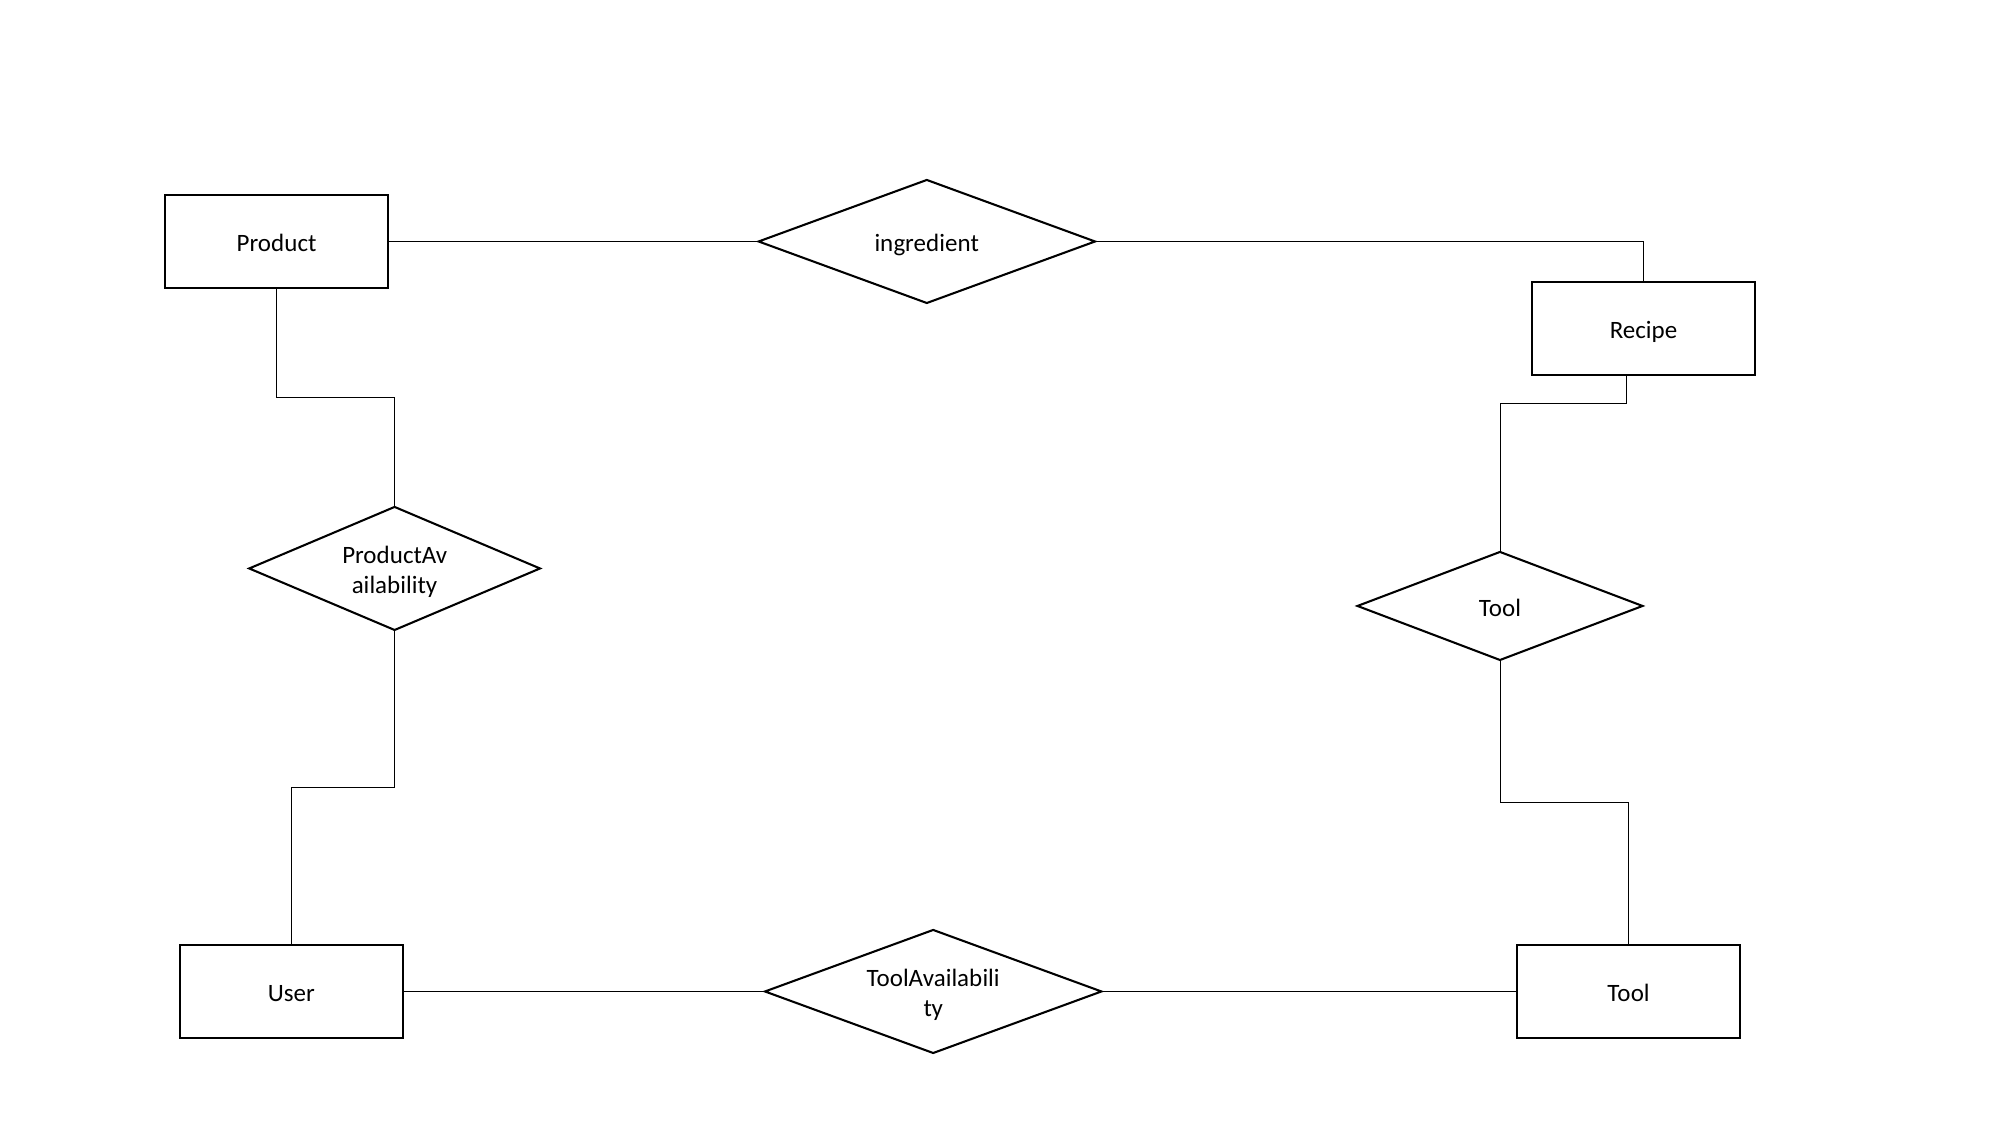

ingredient
Product
Recipe
ProductAvailability
Tool
ToolAvailability
User
Tool